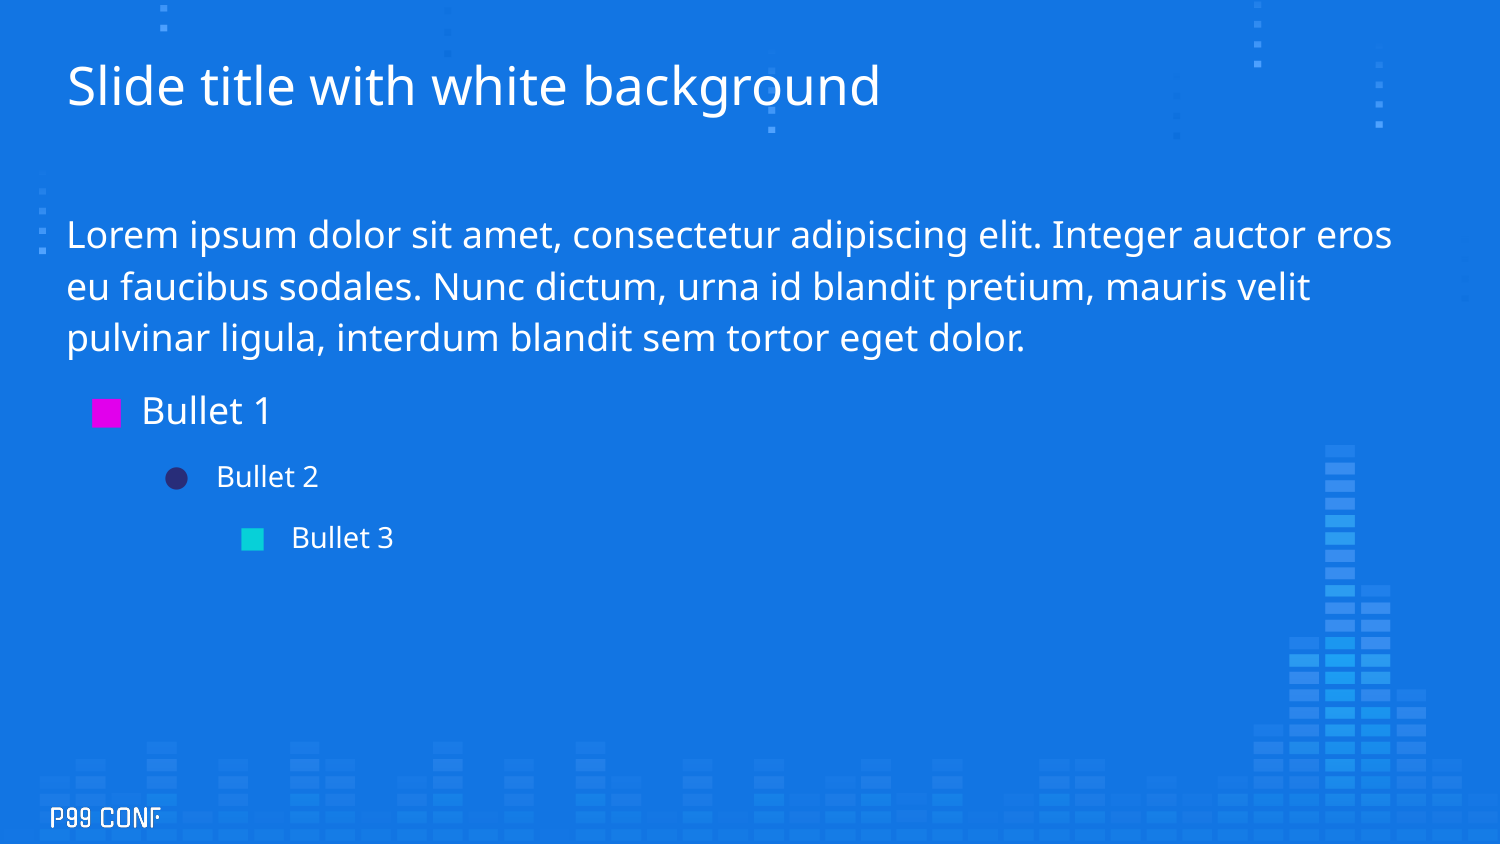

# Slide title with white background
Lorem ipsum dolor sit amet, consectetur adipiscing elit. Integer auctor eros eu faucibus sodales. Nunc dictum, urna id blandit pretium, mauris velit pulvinar ligula, interdum blandit sem tortor eget dolor.
Bullet 1
Bullet 2
Bullet 3